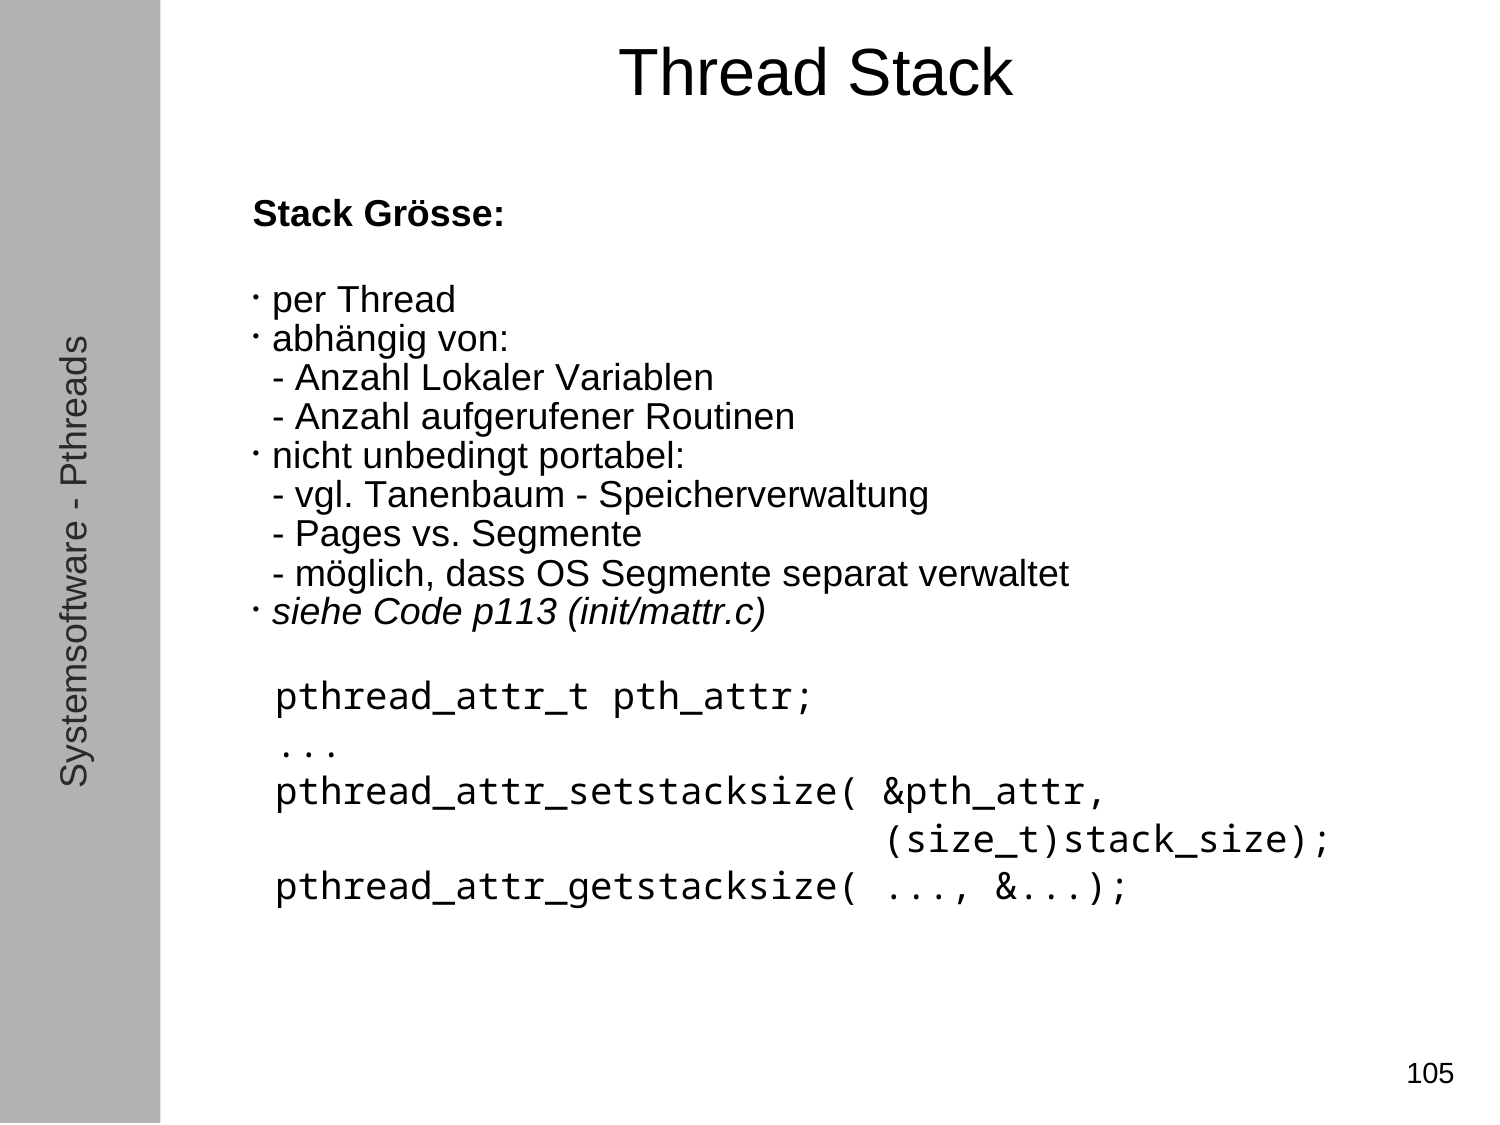

Thread Stack
Stack Grösse:
per Thread
abhängig von:
- Anzahl Lokaler Variablen
- Anzahl aufgerufener Routinen
nicht unbedingt portabel:
- vgl. Tanenbaum - Speicherverwaltung
- Pages vs. Segmente
- möglich, dass OS Segmente separat verwaltet
siehe Code p113 (init/mattr.c)
 pthread_attr_t pth_attr;
 ...
 pthread_attr_setstacksize( &pth_attr,
 (size_t)stack_size);
 pthread_attr_getstacksize( ..., &...);
Systemsoftware - Pthreads